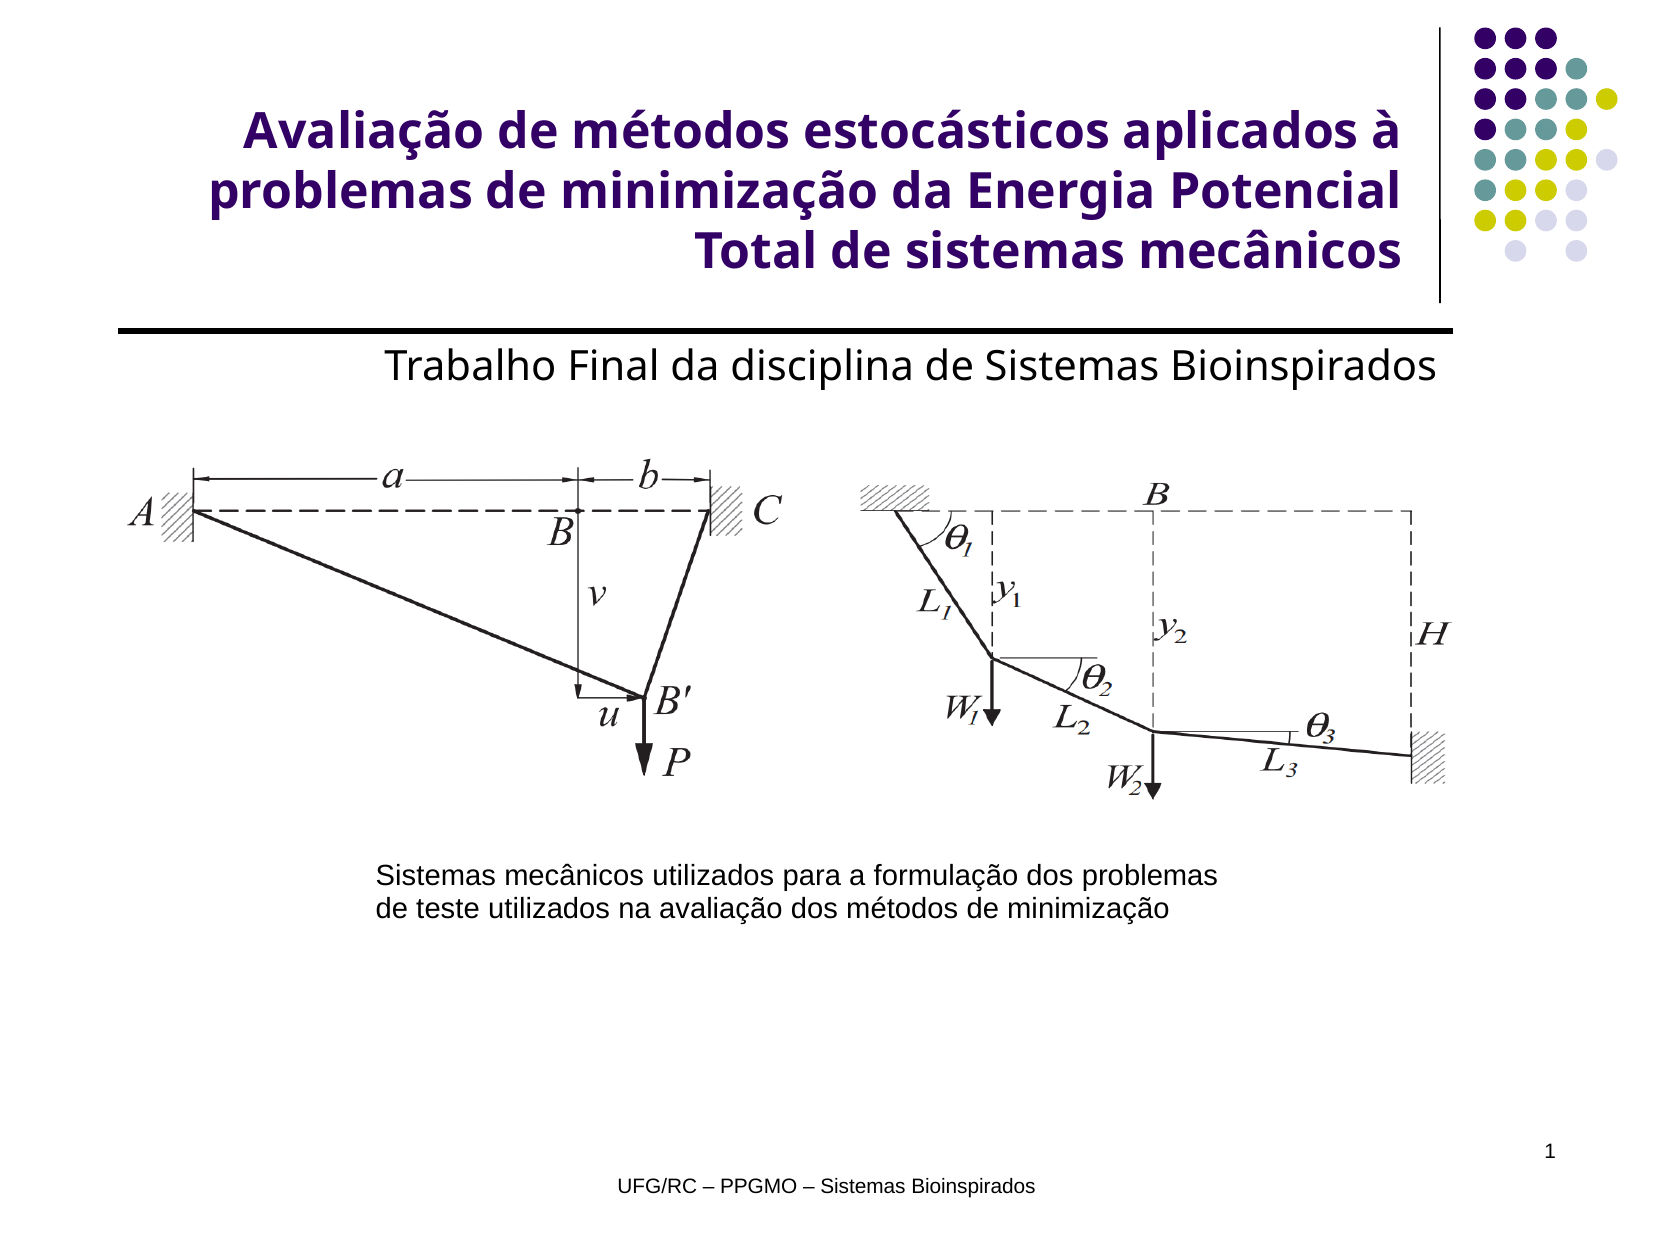

Avaliação de métodos estocásticos aplicados à problemas de minimização da Energia Potencial Total de sistemas mecânicos
# Trabalho Final da disciplina de Sistemas Bioinspirados
Sistemas mecânicos utilizados para a formulação dos problemas de teste utilizados na avaliação dos métodos de minimização
UFG/RC – PPGMO – Sistemas Bioinspirados